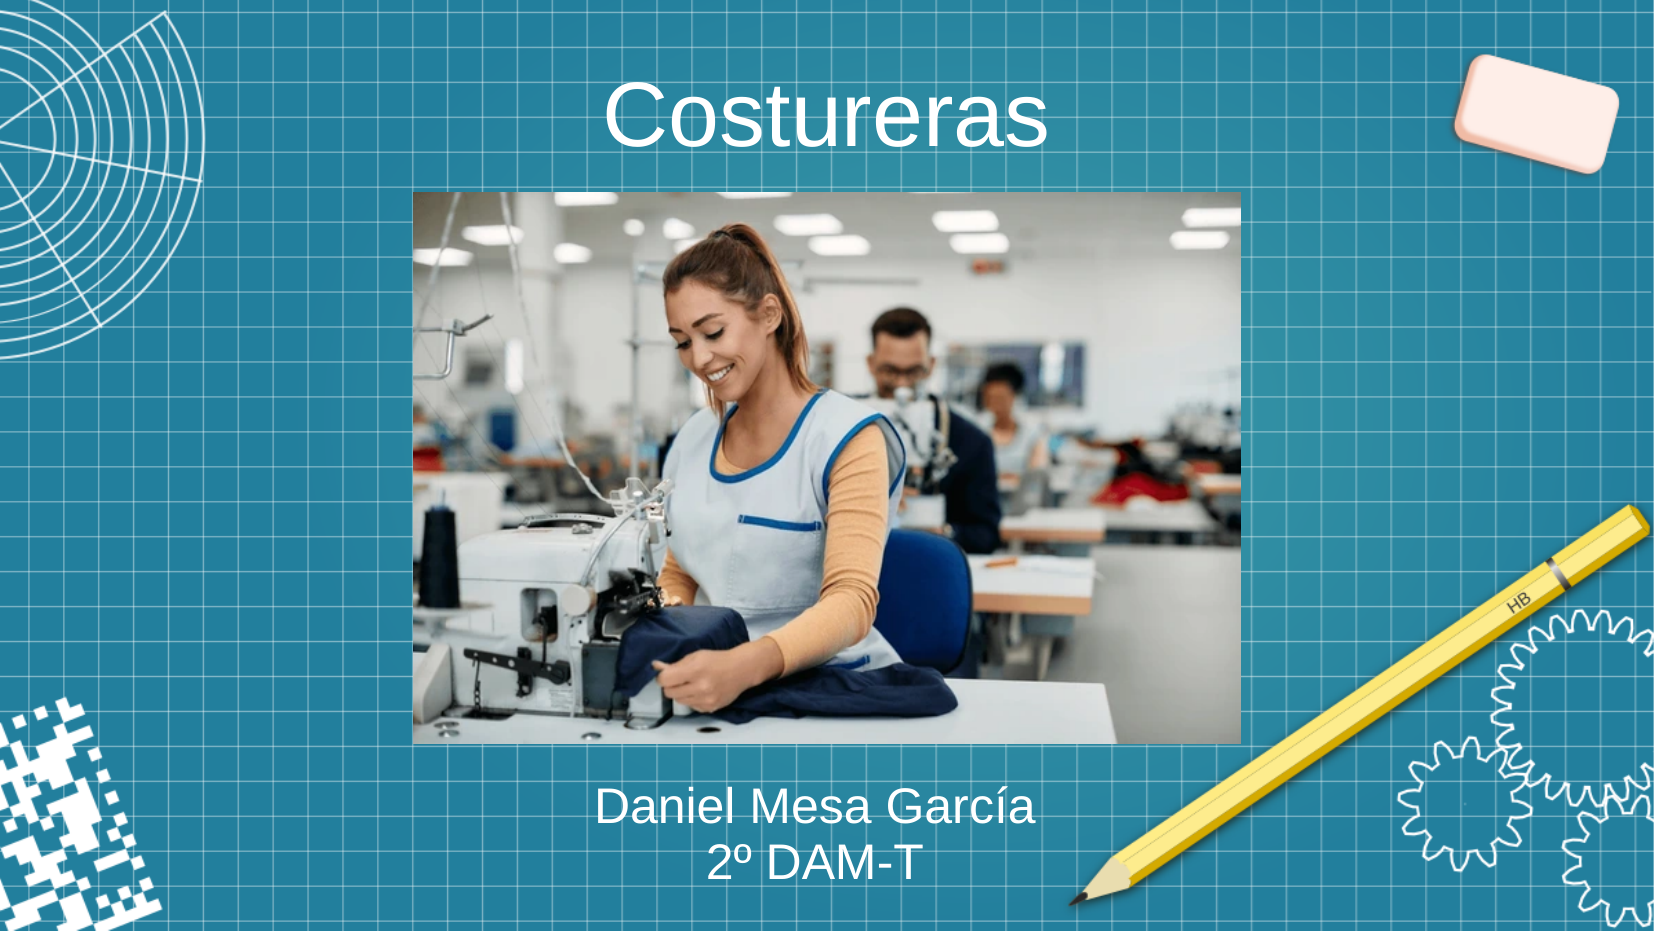

Costureras
#
Daniel Mesa García
2º DAM-T